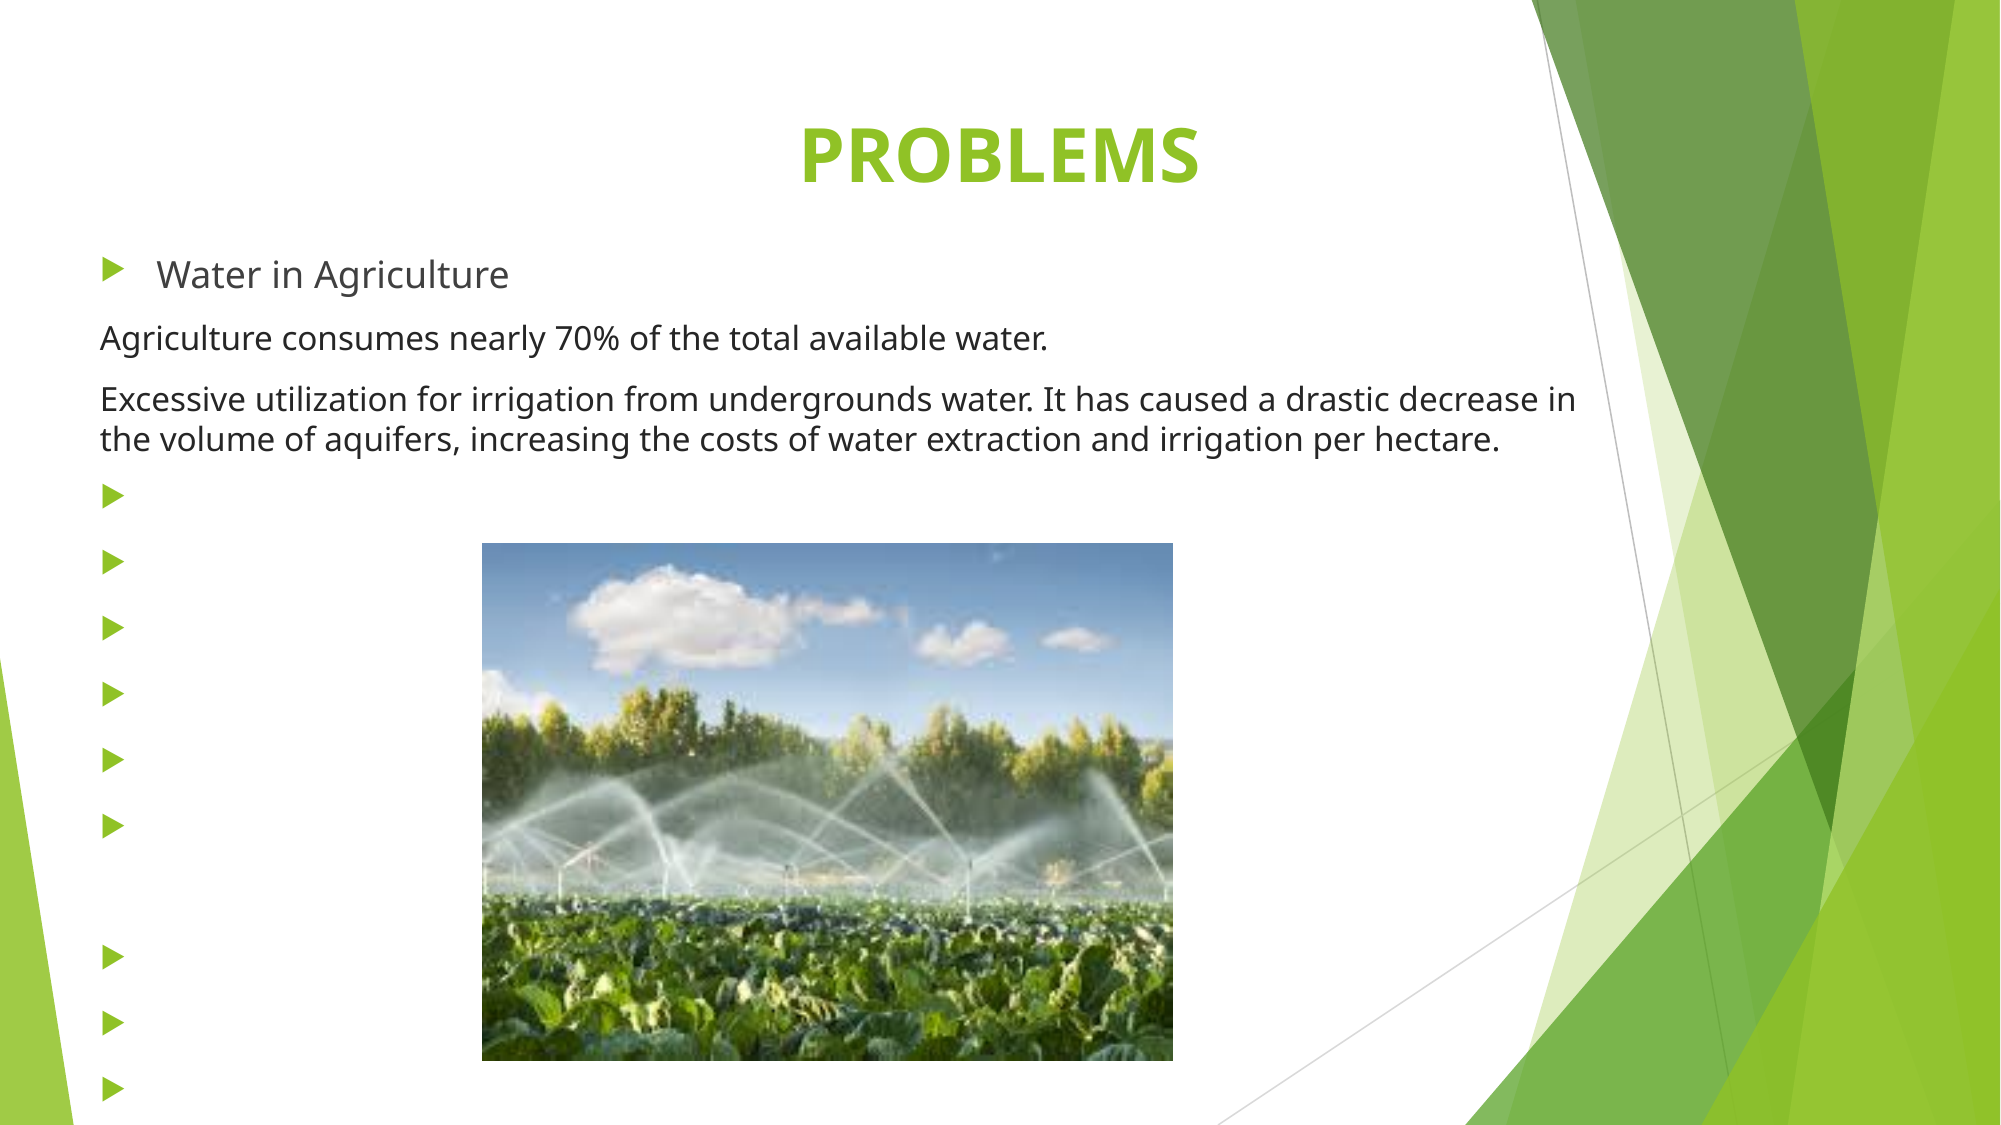

# PROBLEMS
Water in Agriculture
Agriculture consumes nearly 70% of the total available water.
Excessive utilization for irrigation from undergrounds water. It has caused a drastic decrease in the volume of aquifers, increasing the costs of water extraction and irrigation per hectare.